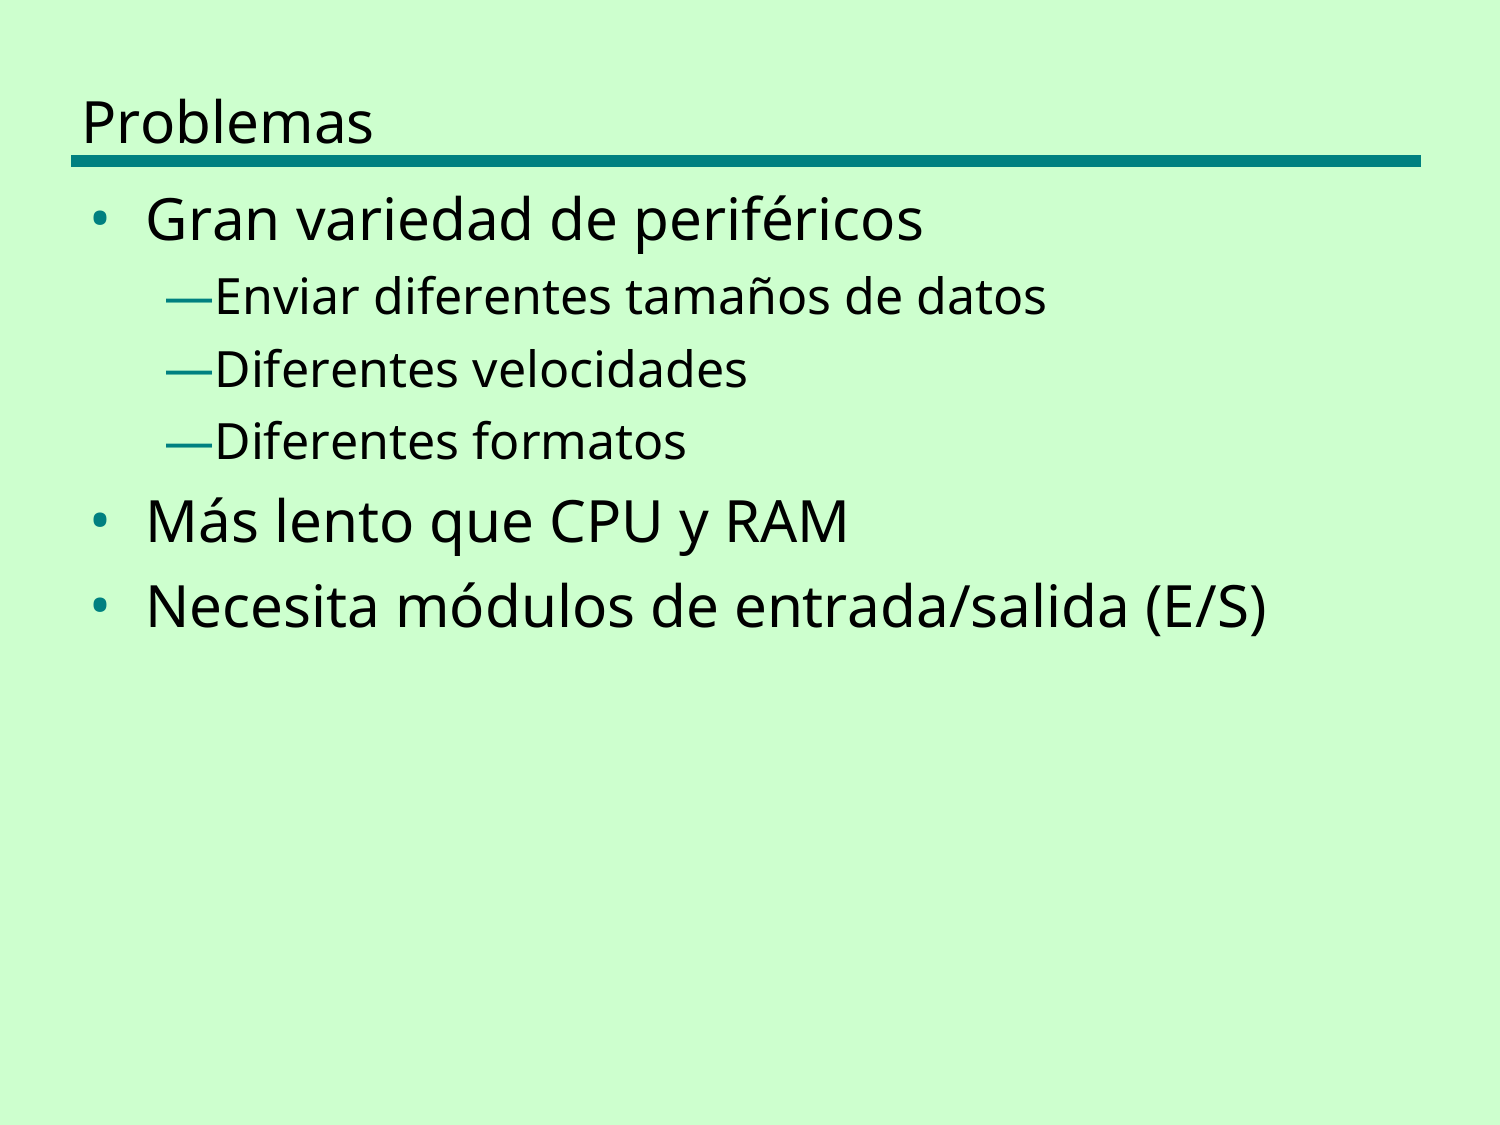

# Problemas
Gran variedad de periféricos
Enviar diferentes tamaños de datos
Diferentes velocidades
Diferentes formatos
Más lento que CPU y RAM
Necesita módulos de entrada/salida (E/S)